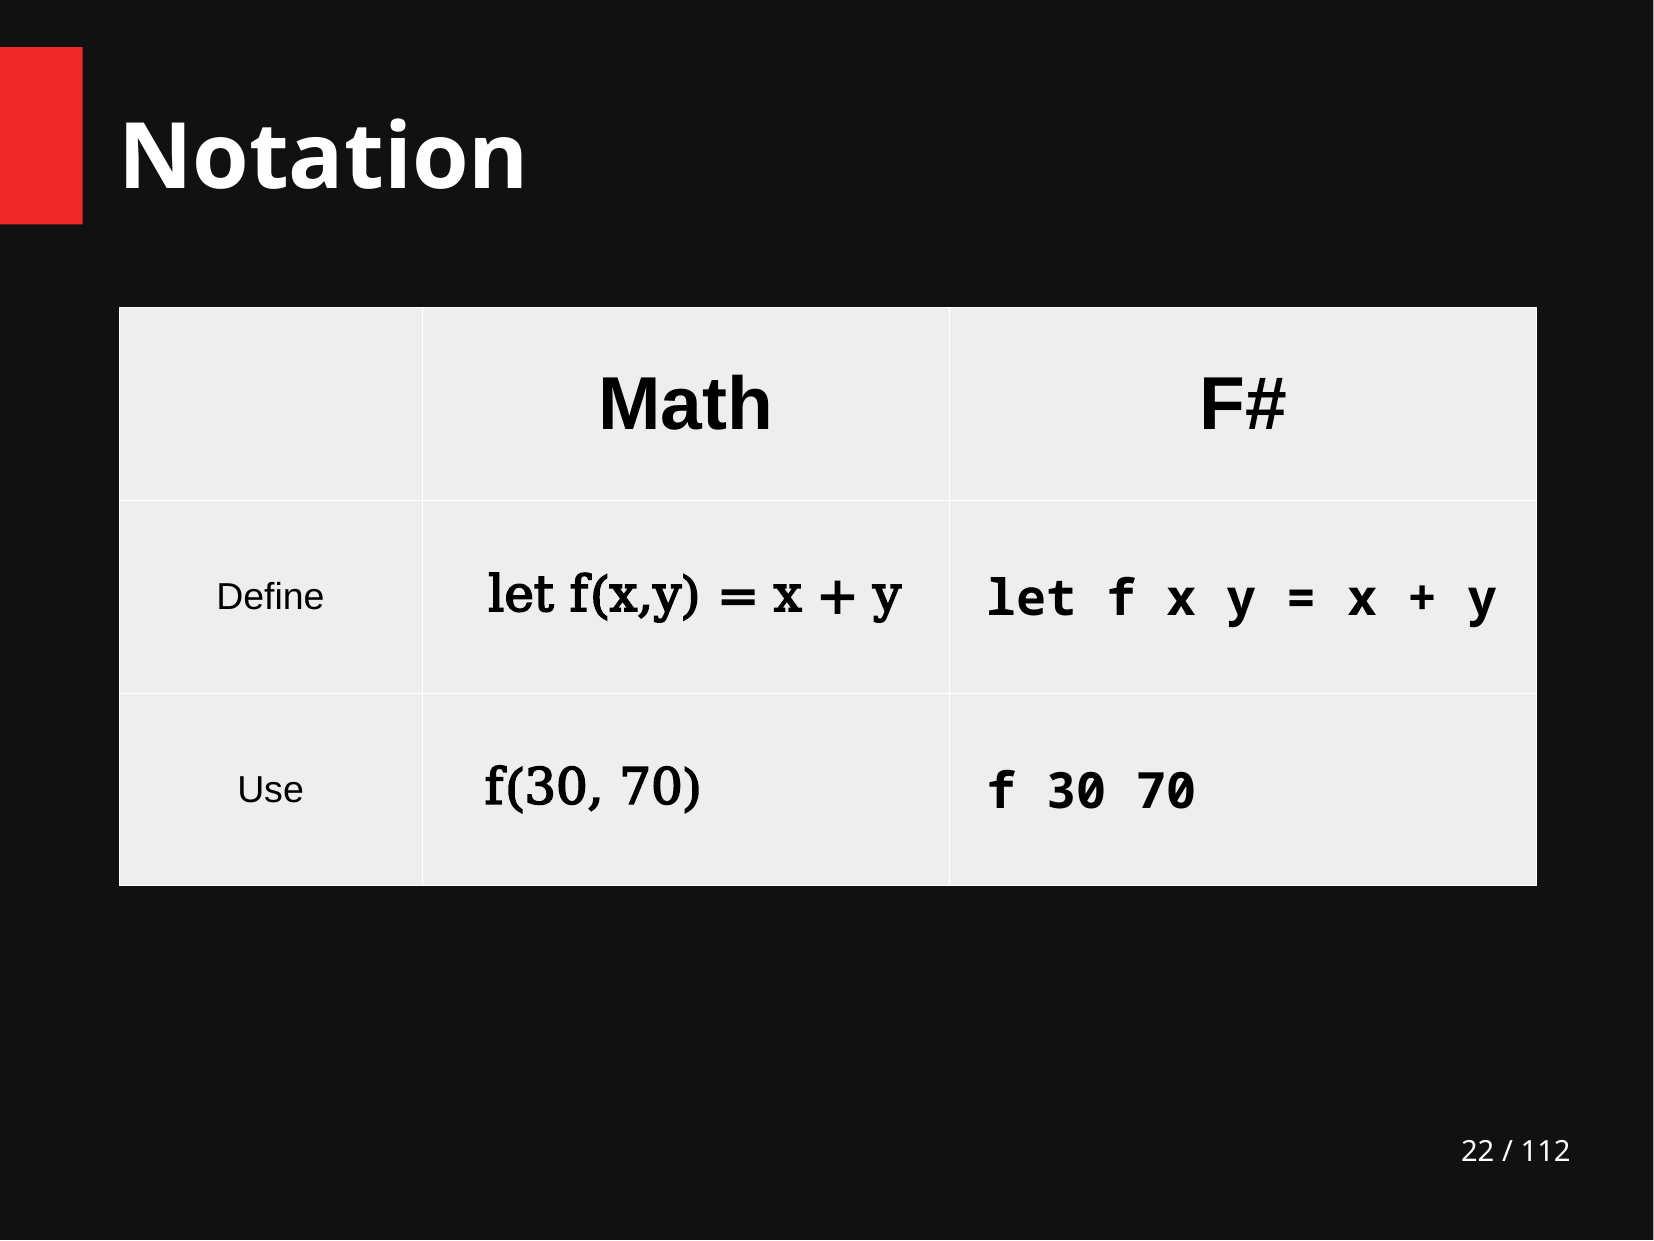

# Notation
| | Math | F# |
| --- | --- | --- |
| Define | let f(x,y) = x + y | let f x y = x + y |
| Use | f(30, 70) | f 30 70 |
22